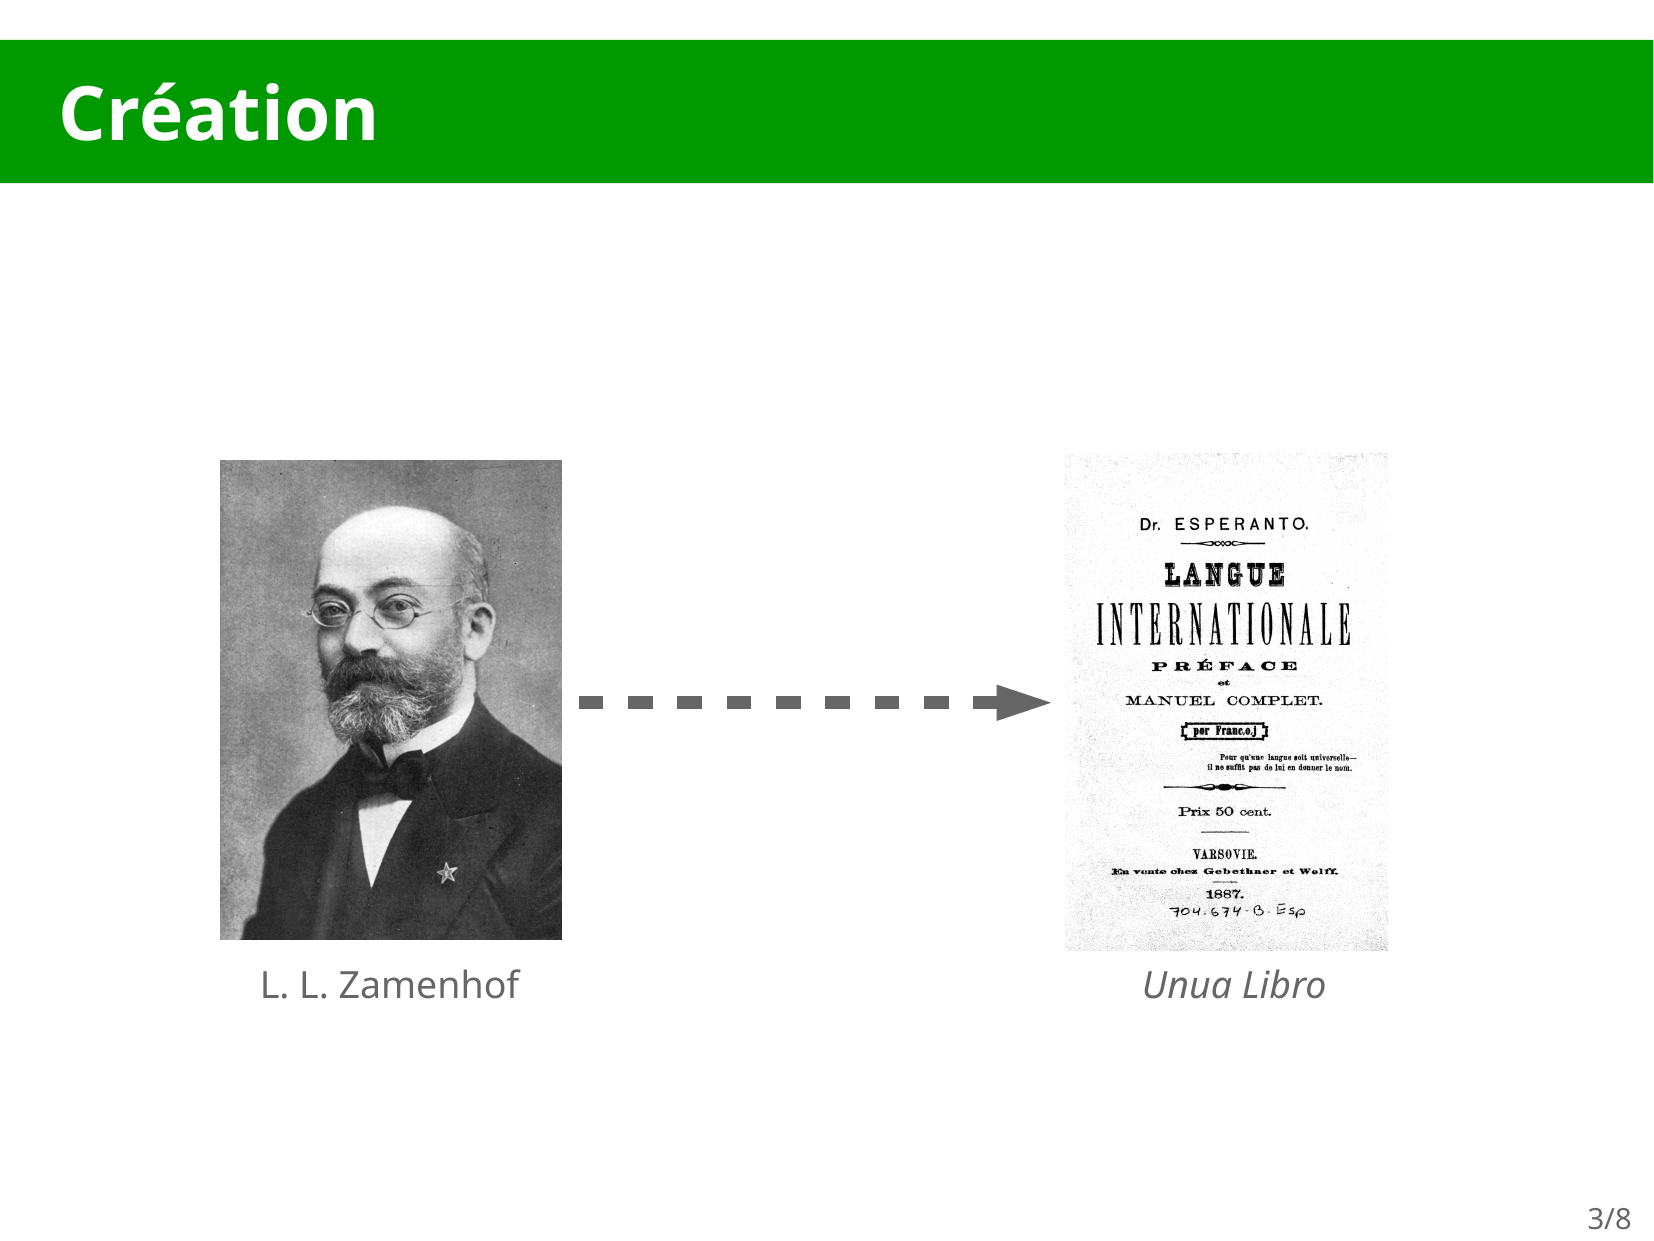

# Création
L. L. Zamenhof
Unua Libro